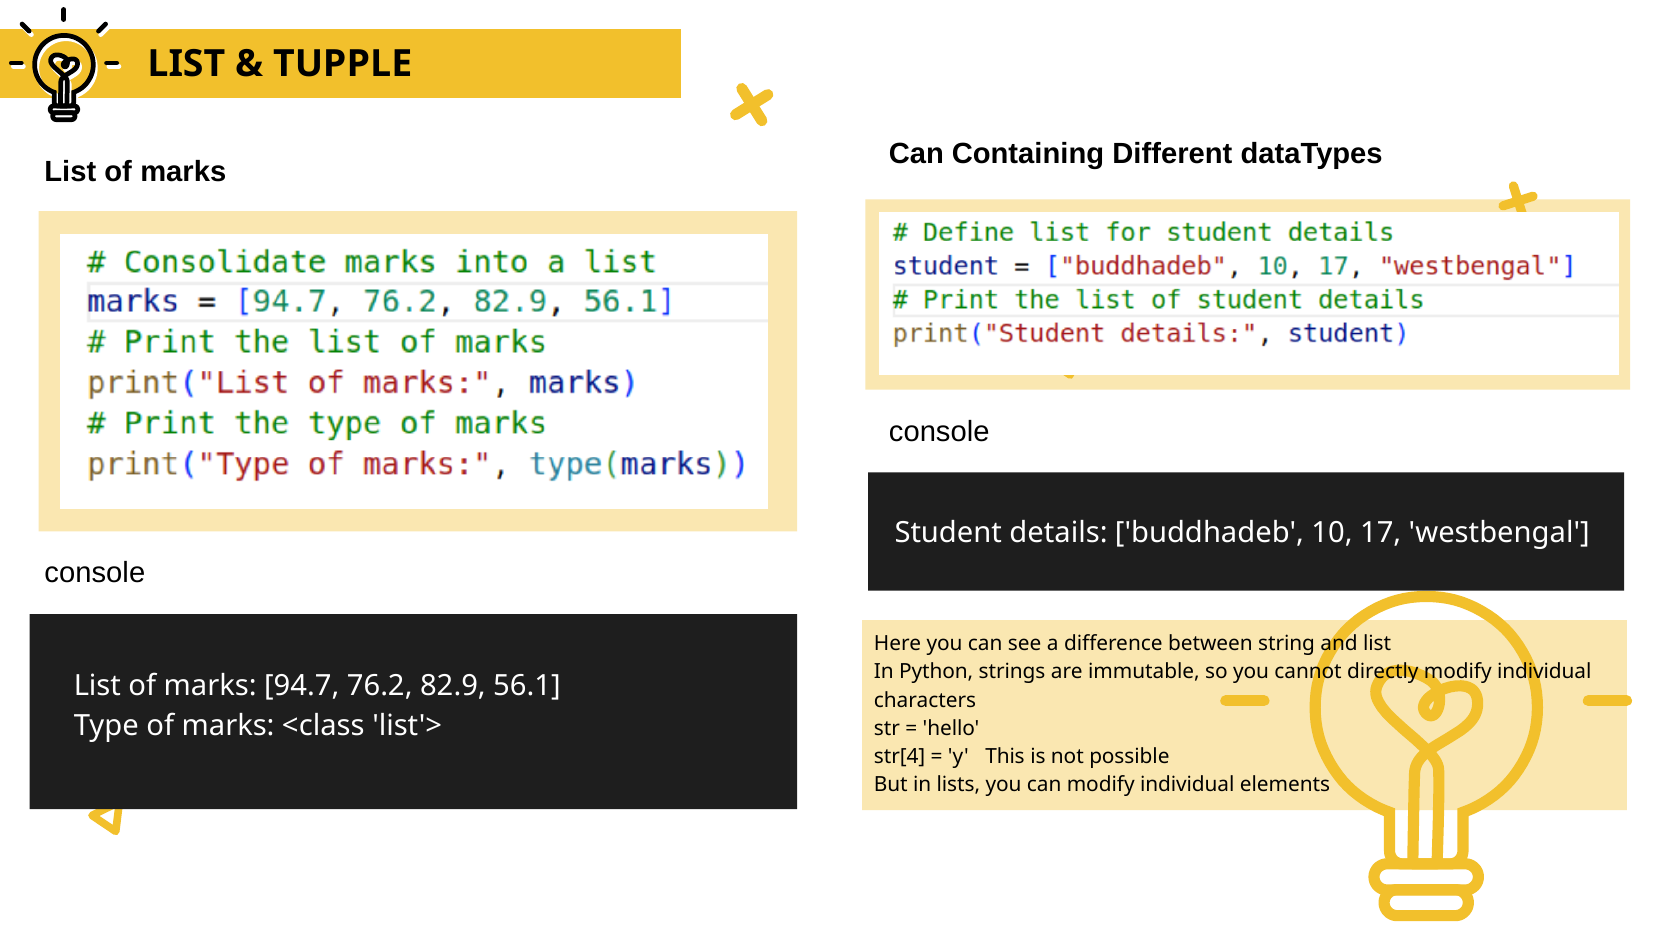

# LIST & TUPPLE
Can Containing Different dataTypes
List of marks
console
Student details: ['buddhadeb', 10, 17, 'westbengal']
console
Here you can see a difference between string and list
In Python, strings are immutable, so you cannot directly modify individual characters
str = 'hello'
str[4] = 'y' This is not possible
But in lists, you can modify individual elements
List of marks: [94.7, 76.2, 82.9, 56.1]
Type of marks: <class 'list'>